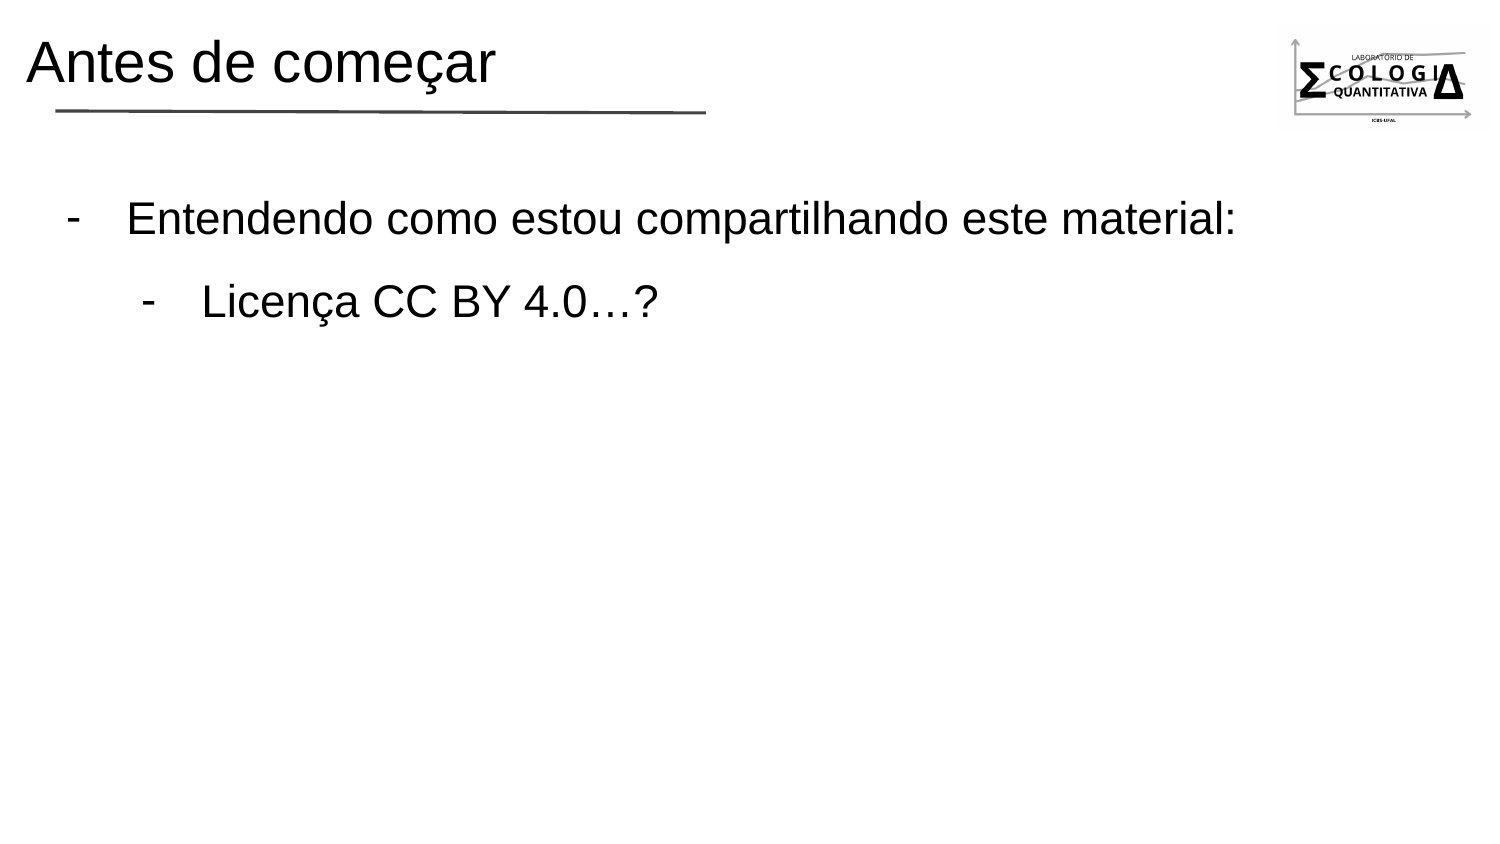

Antes de começar
Entendendo como estou compartilhando este material:
Licença CC BY 4.0…?